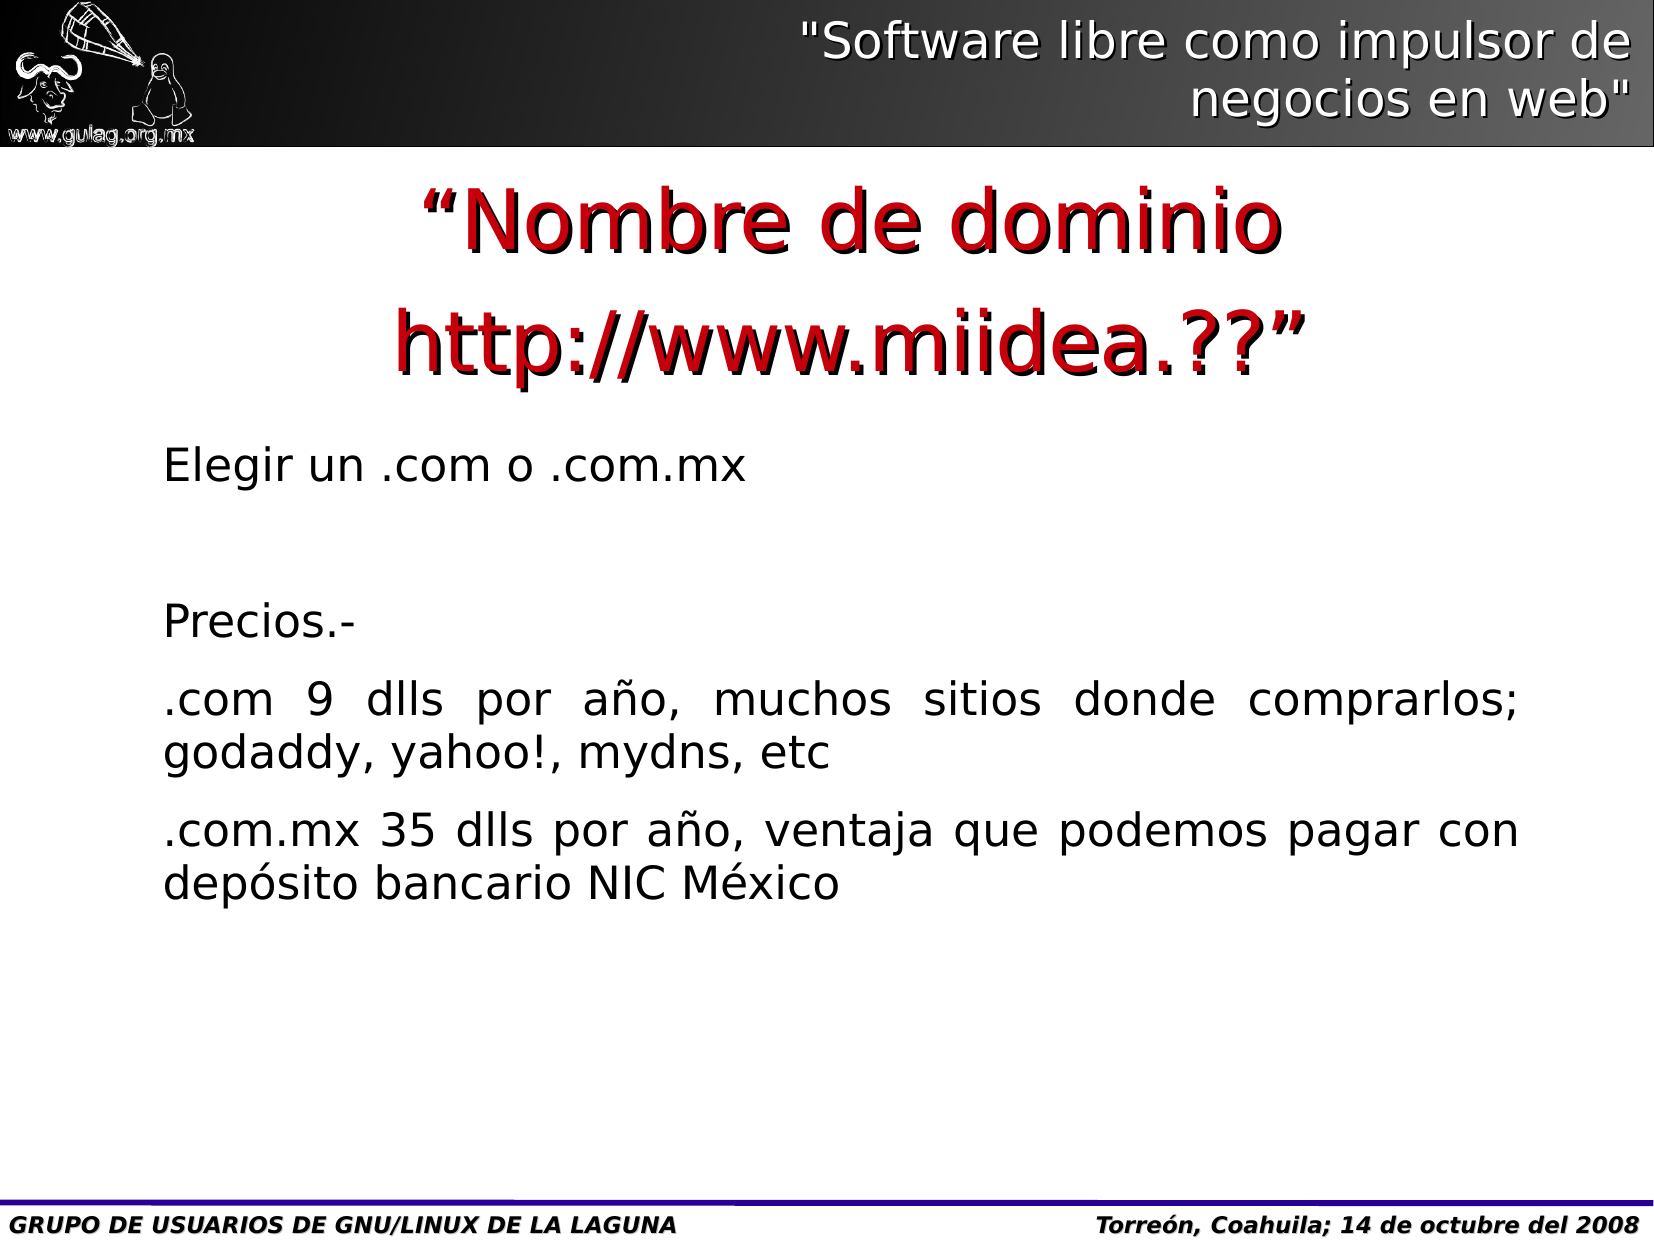

"Software libre como impulsor de negocios en web"
GRUPO DE USUARIOS DE GNU/LINUX DE LA LAGUNA
Torreón, Coahuila; 14 de octubre del 2008
“Nombre de dominio
http://www.miidea.??”
Elegir un .com o .com.mx
Precios.-
.com 9 dlls por año, muchos sitios donde comprarlos; godaddy, yahoo!, mydns, etc
.com.mx 35 dlls por año, ventaja que podemos pagar con depósito bancario NIC México